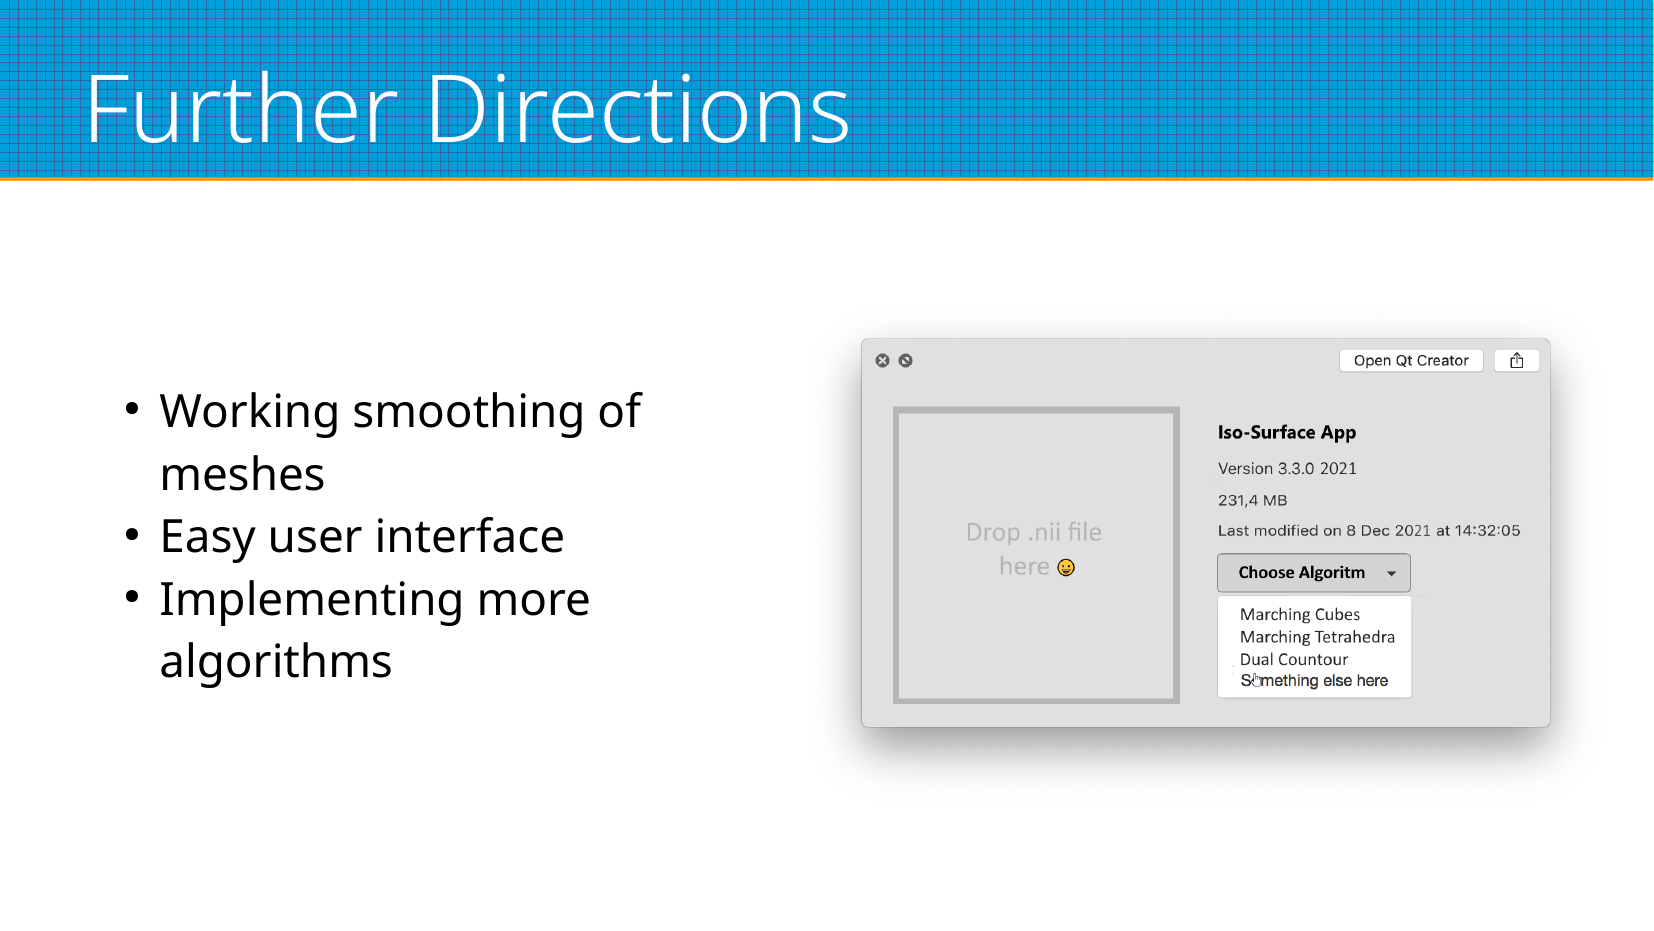

# Further Directions
Working smoothing of meshes
Easy user interface
Implementing more algorithms